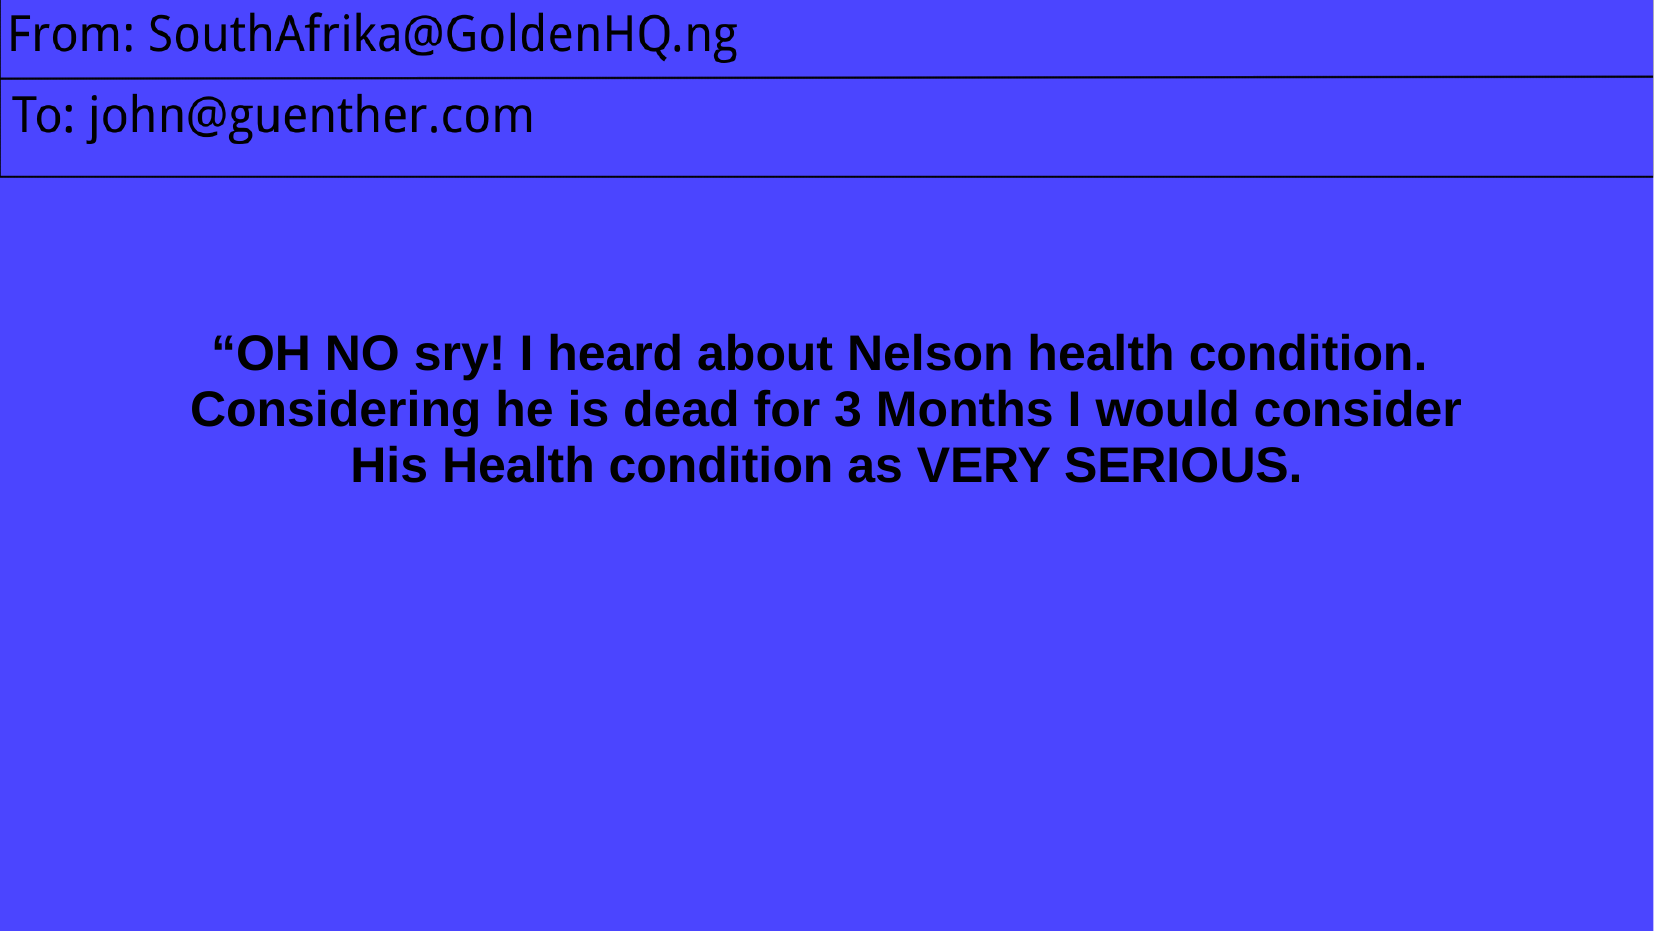

“OH NO sry! I heard about Nelson health condition.
Considering he is dead for 3 Months I would consider
His Health condition as VERY SERIOUS.